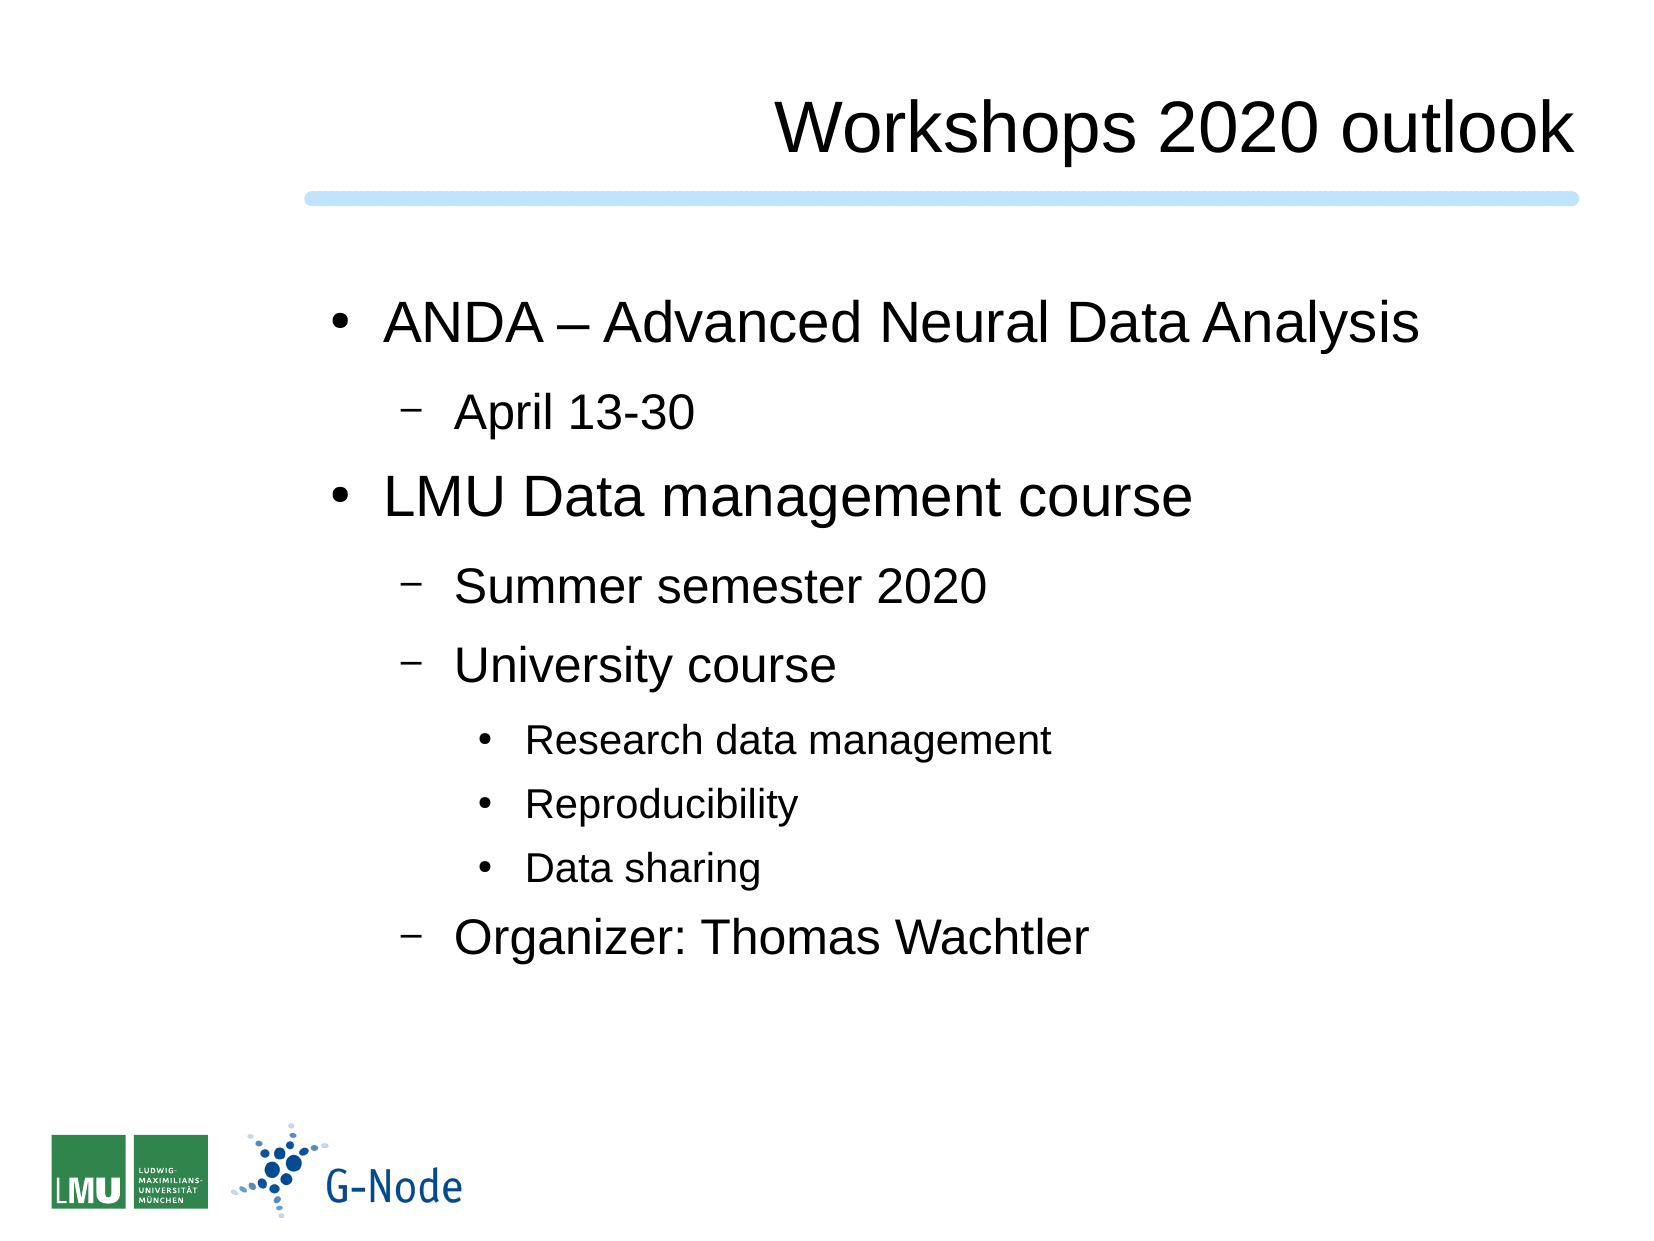

Workshops 2020 outlook
# ANDA – Advanced Neural Data Analysis
April 13-30
LMU Data management course
Summer semester 2020
University course
Research data management
Reproducibility
Data sharing
Organizer: Thomas Wachtler